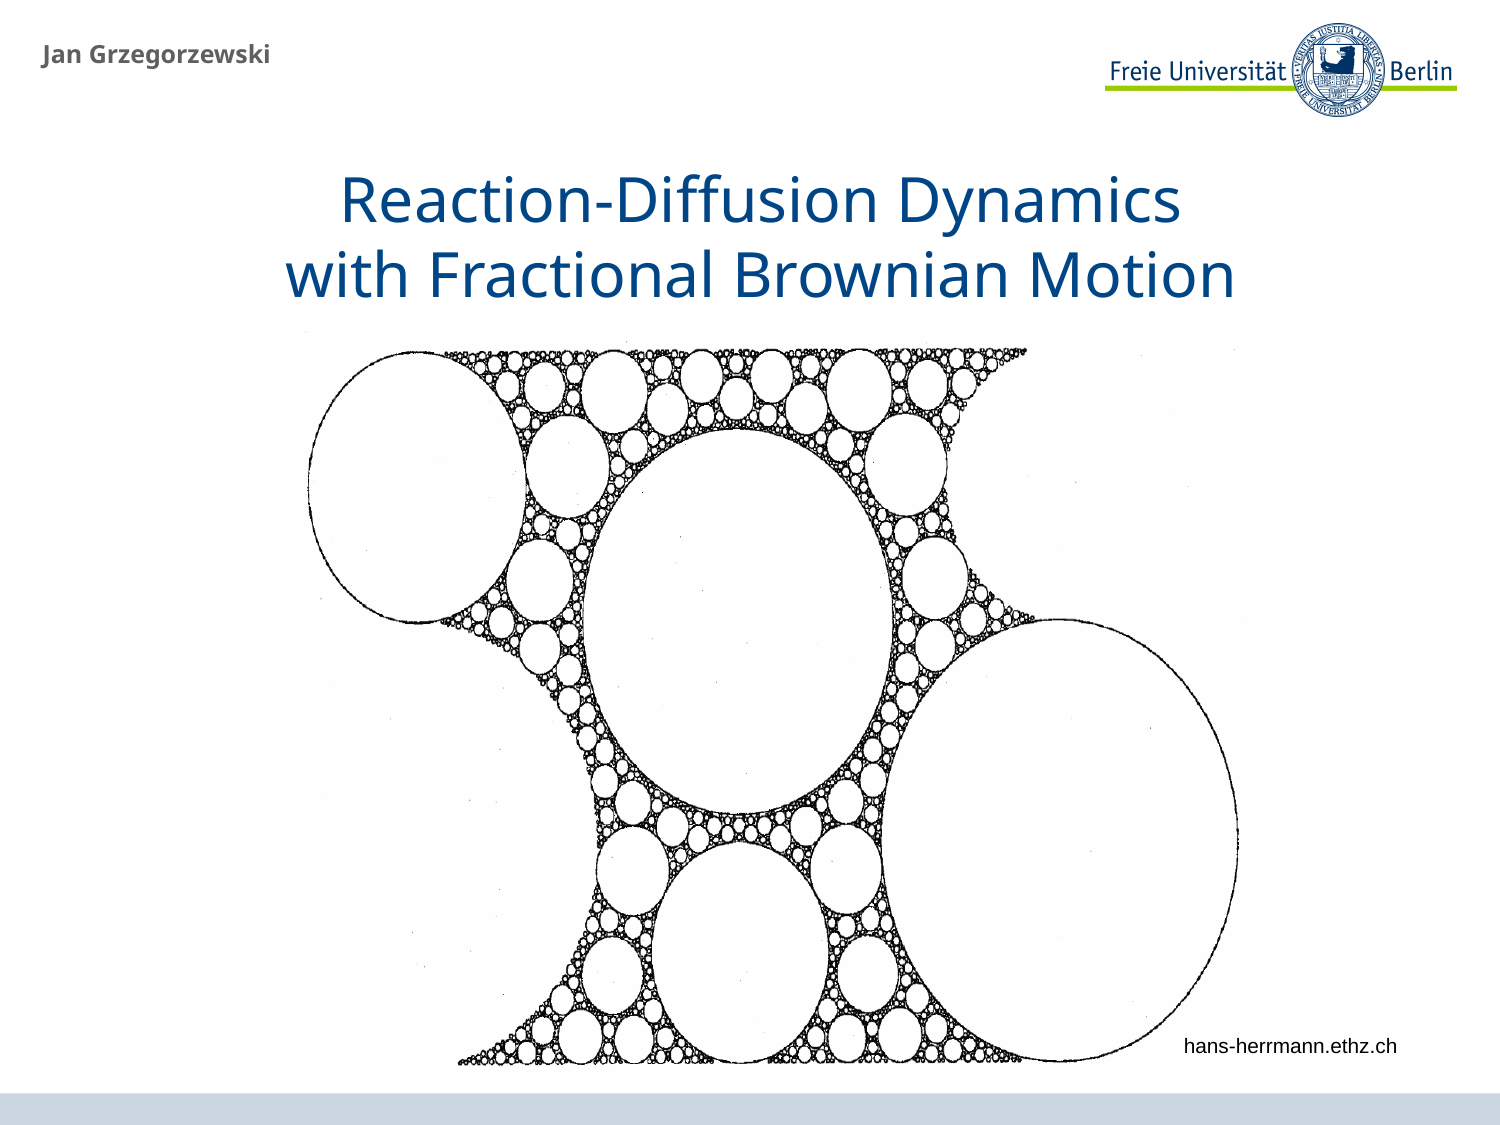

# Reaction-Diffusion Dynamics with Fractional Brownian Motion
hans-herrmann.ethz.ch